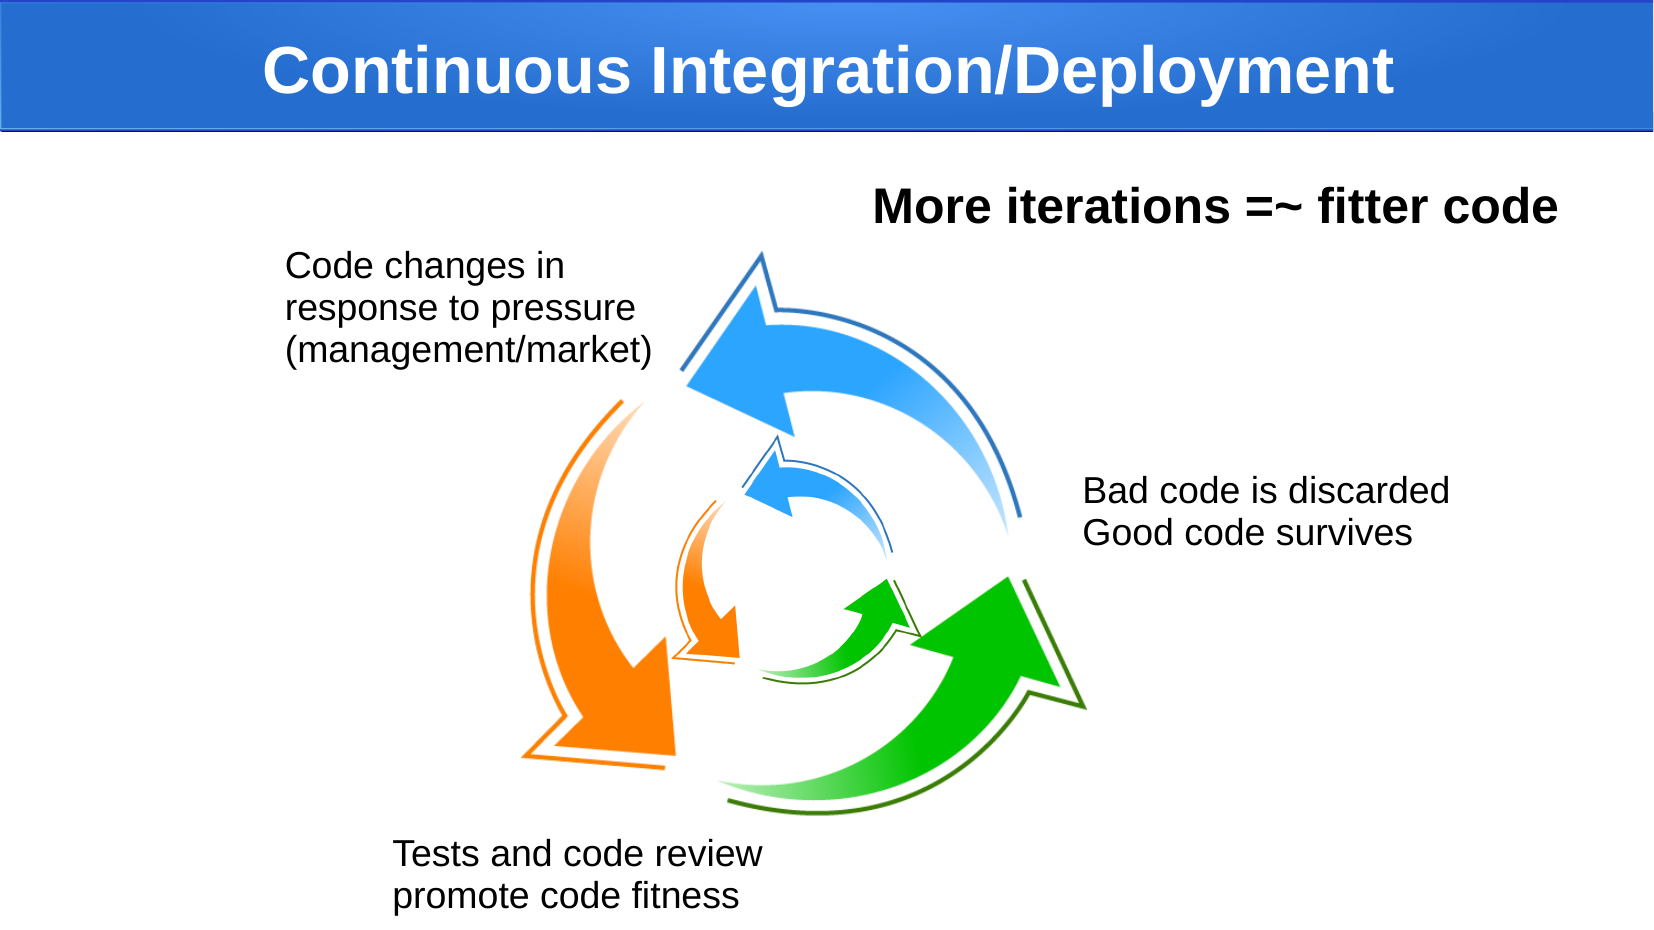

# Continuous Integration/Deployment
More iterations =~ fitter code
Code changes in response to pressure
(management/market)
Bad code is discarded
Good code survives
Tests and code review promote code fitness